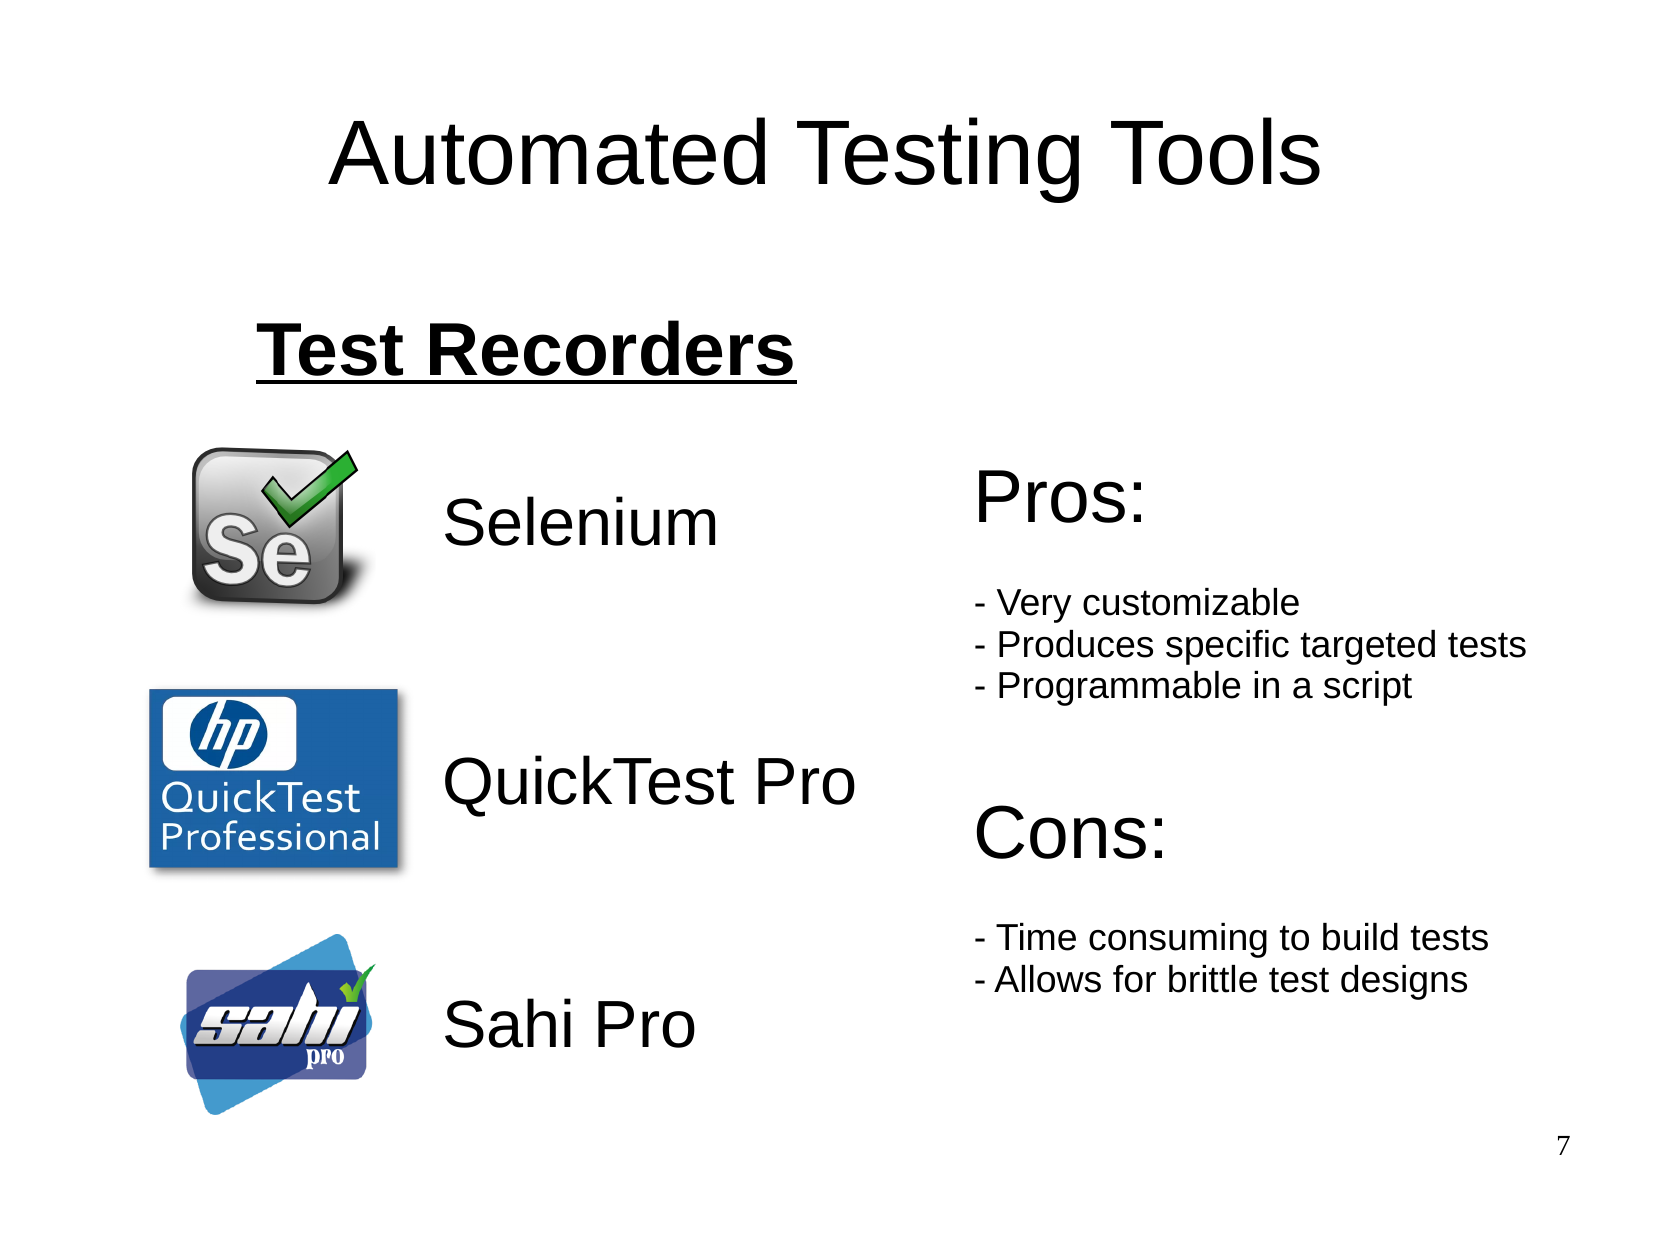

# Automated Testing Tools
Test Recorders
Pros:
- Very customizable
- Produces specific targeted tests
- Programmable in a script
Cons:
- Time consuming to build tests
- Allows for brittle test designs
Selenium
QuickTest Pro
Sahi Pro
7